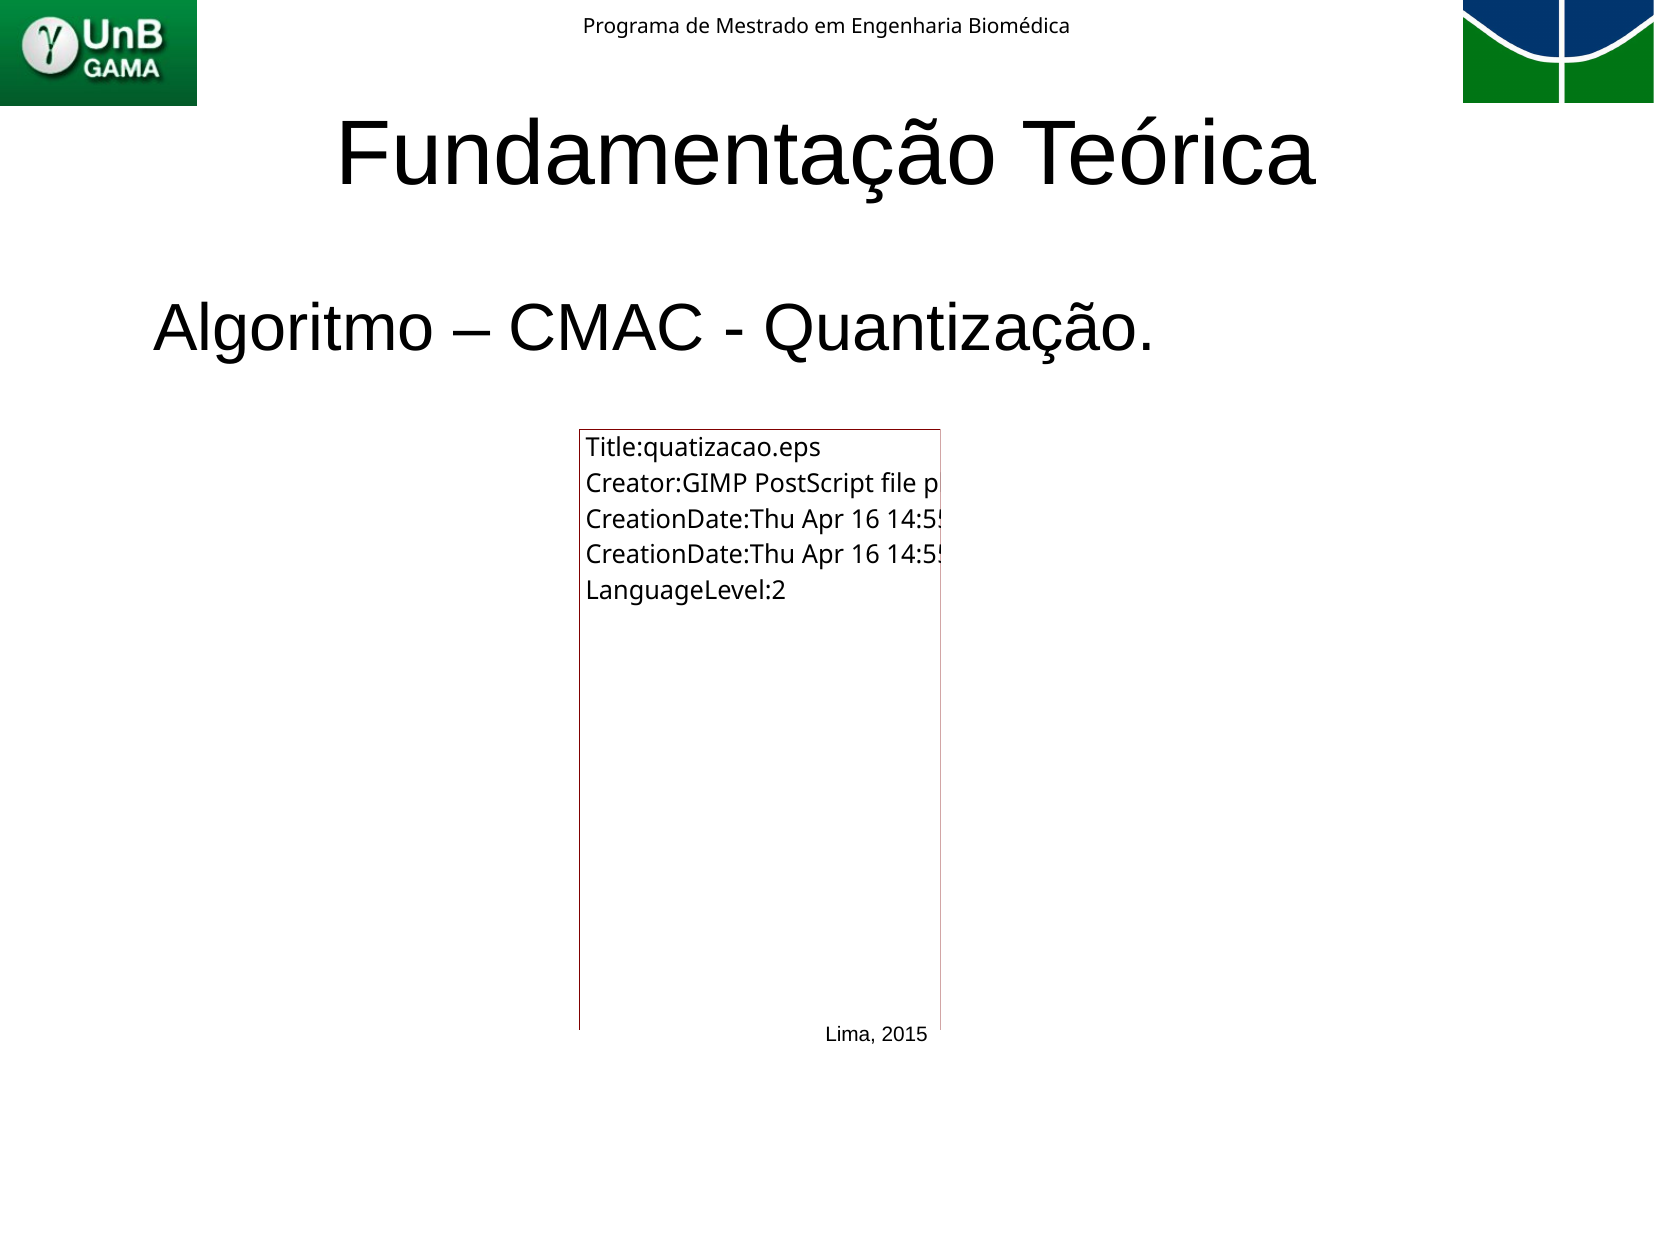

# Fundamentação Teórica
Algoritmo – CMAC - Quantização.
Lima, 2015